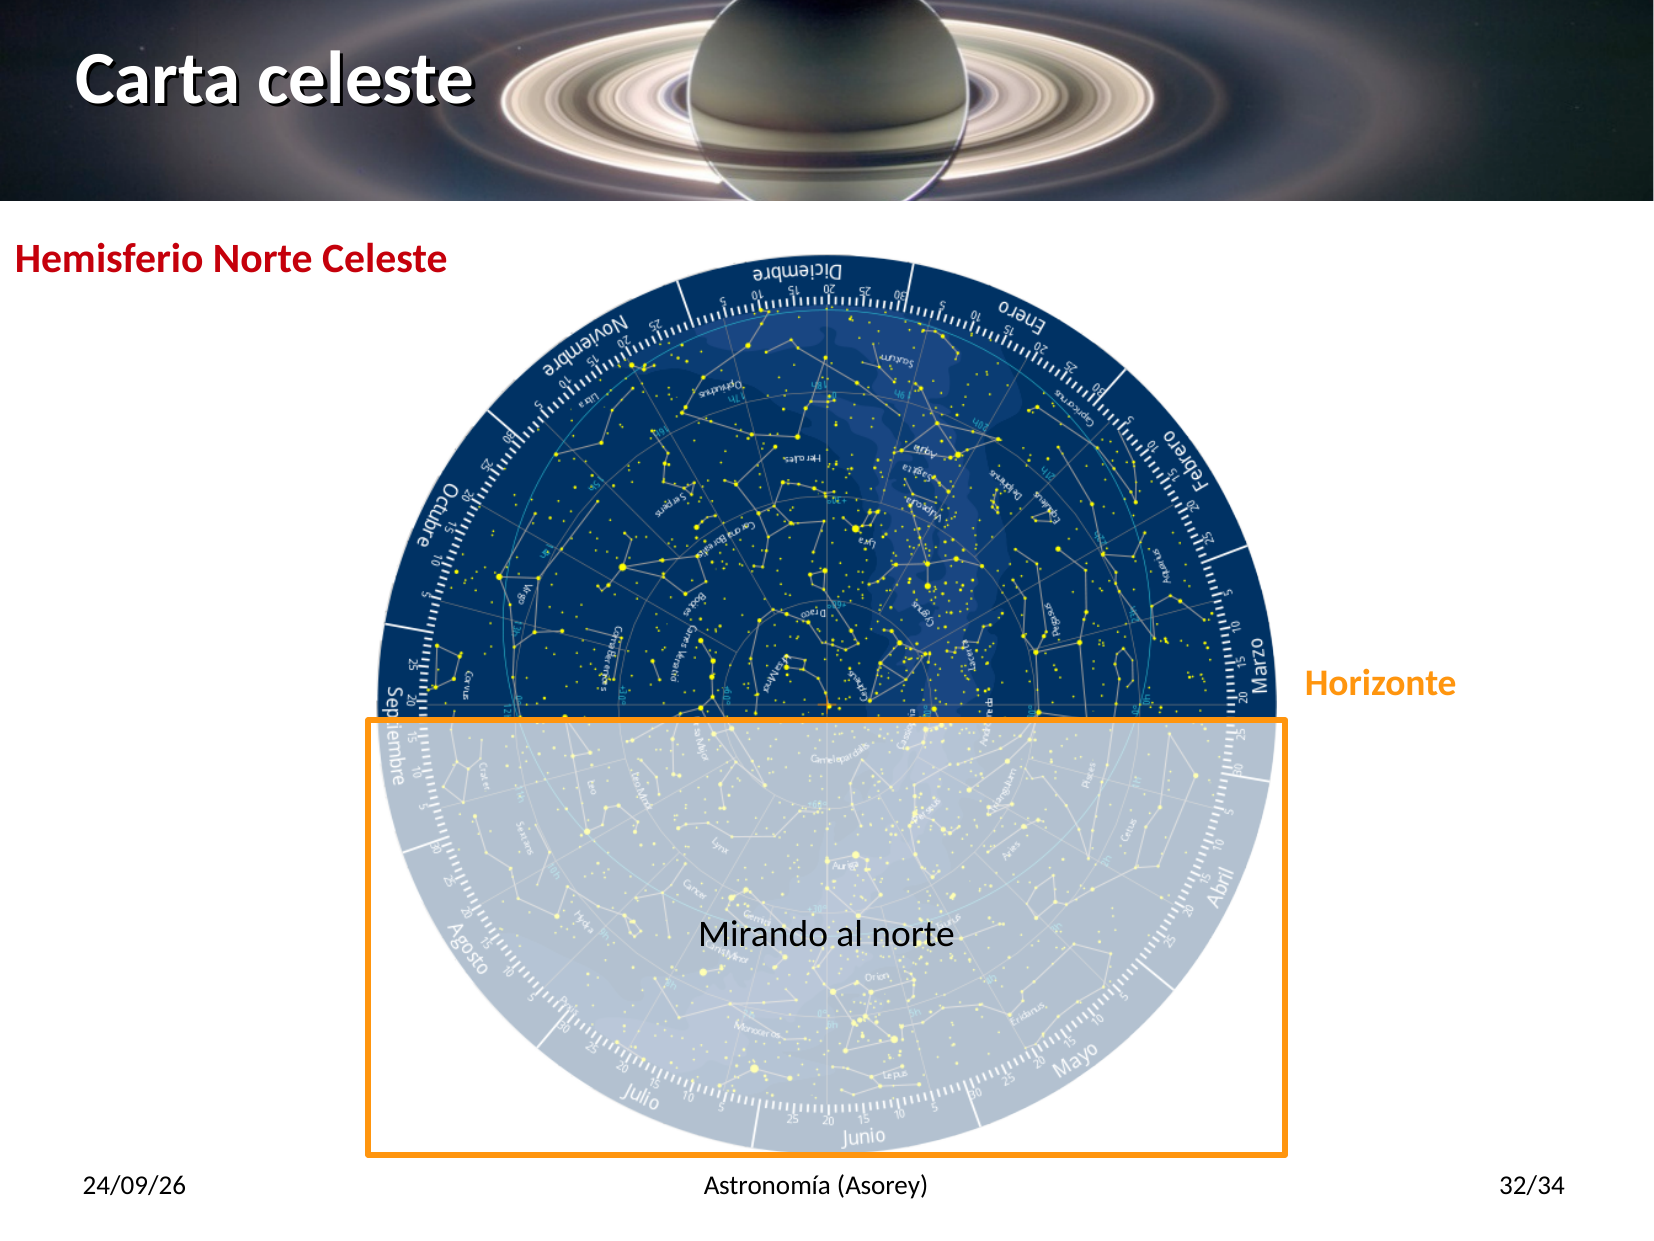

# Carta celeste
Hemisferio Norte Celeste
Horizonte
Mirando al norte
Astronomía (Asorey)
32